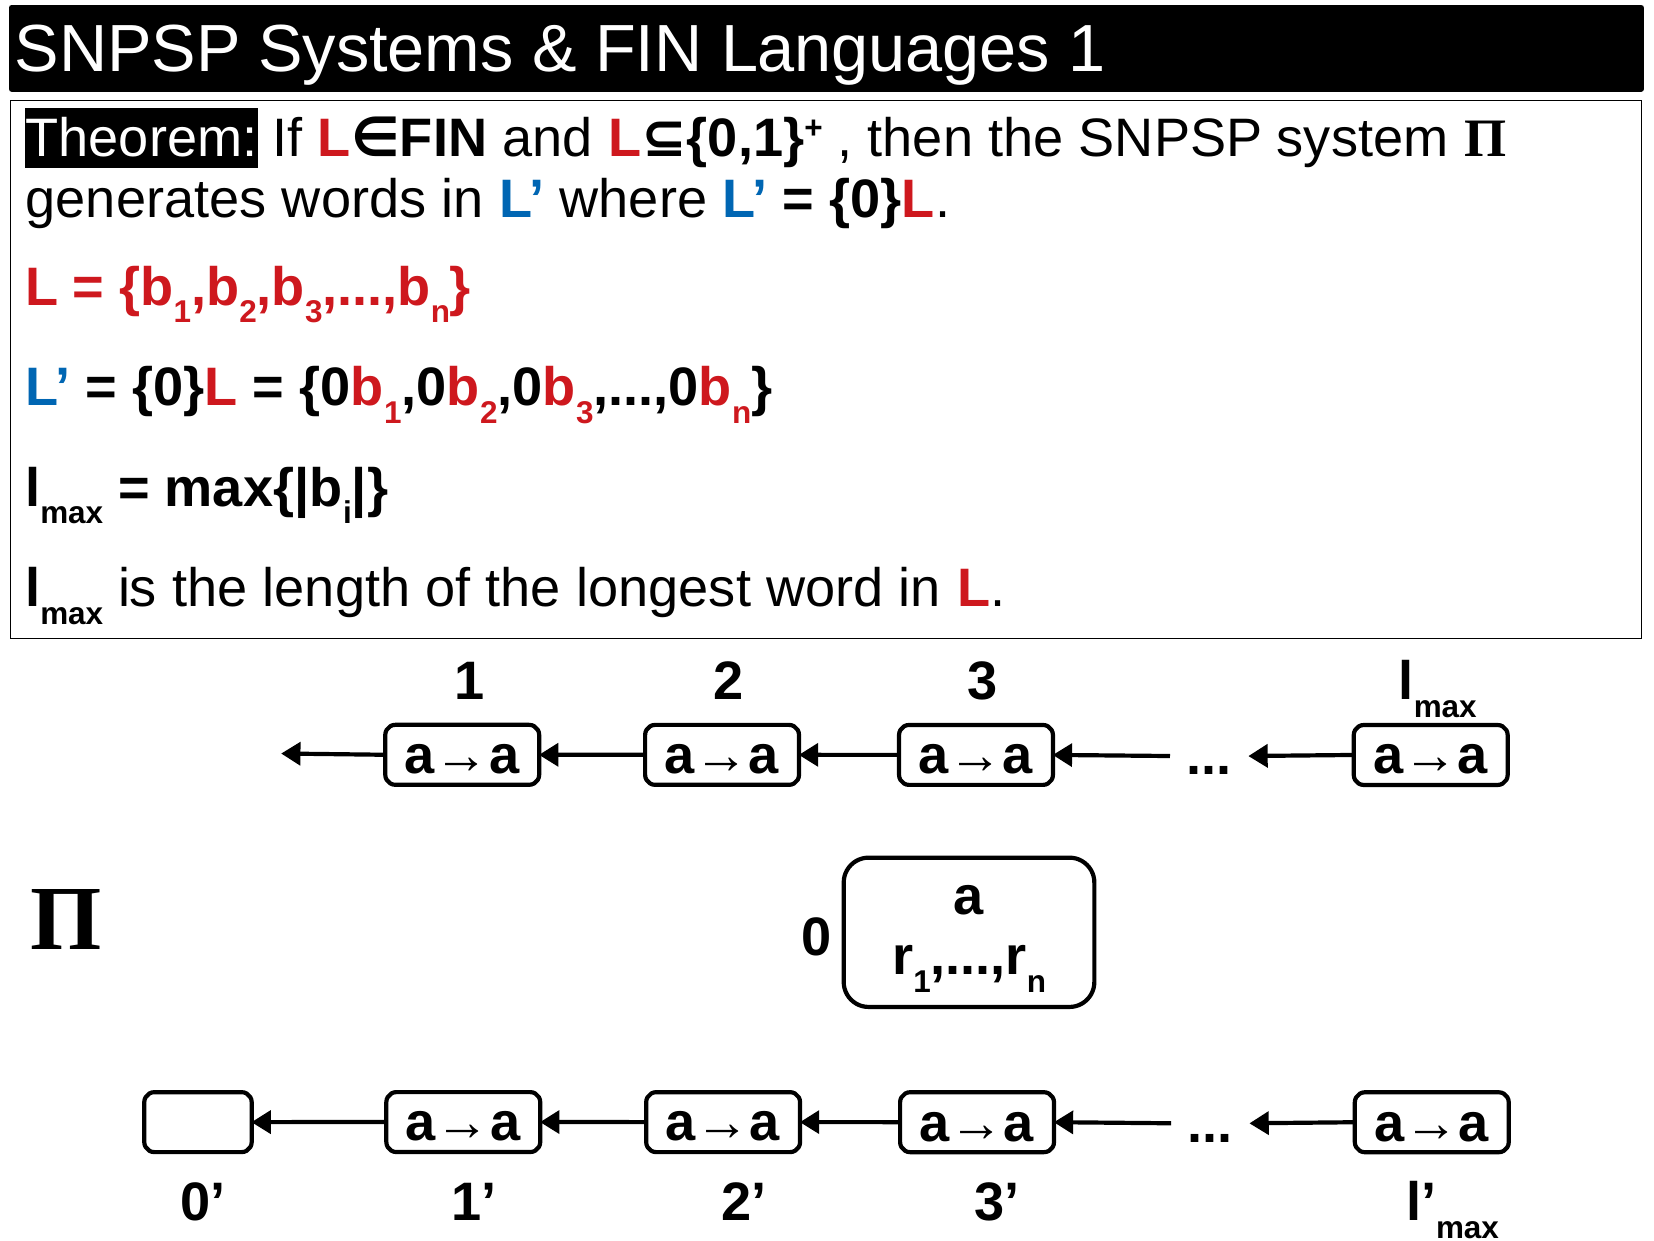

# SNPSP Systems & FIN Languages 1
Theorem: If L∈FIN and L⊆{0,1}+ , then the SNPSP system Π generates words in L’ where L’ = {0}L.
L = {b1,b2,b3,...,bn}
L’ = {0}L = {0b1,0b2,0b3,...,0bn}
lmax = max{|bi|}
lmax is the length of the longest word in L.
1
2
3
lmax
a→a
a→a
a→a
a→a
...
a
r1,...,rn
Π
0
a→a
a→a
a→a
a→a
...
0’
1’
2’
3’
l’max